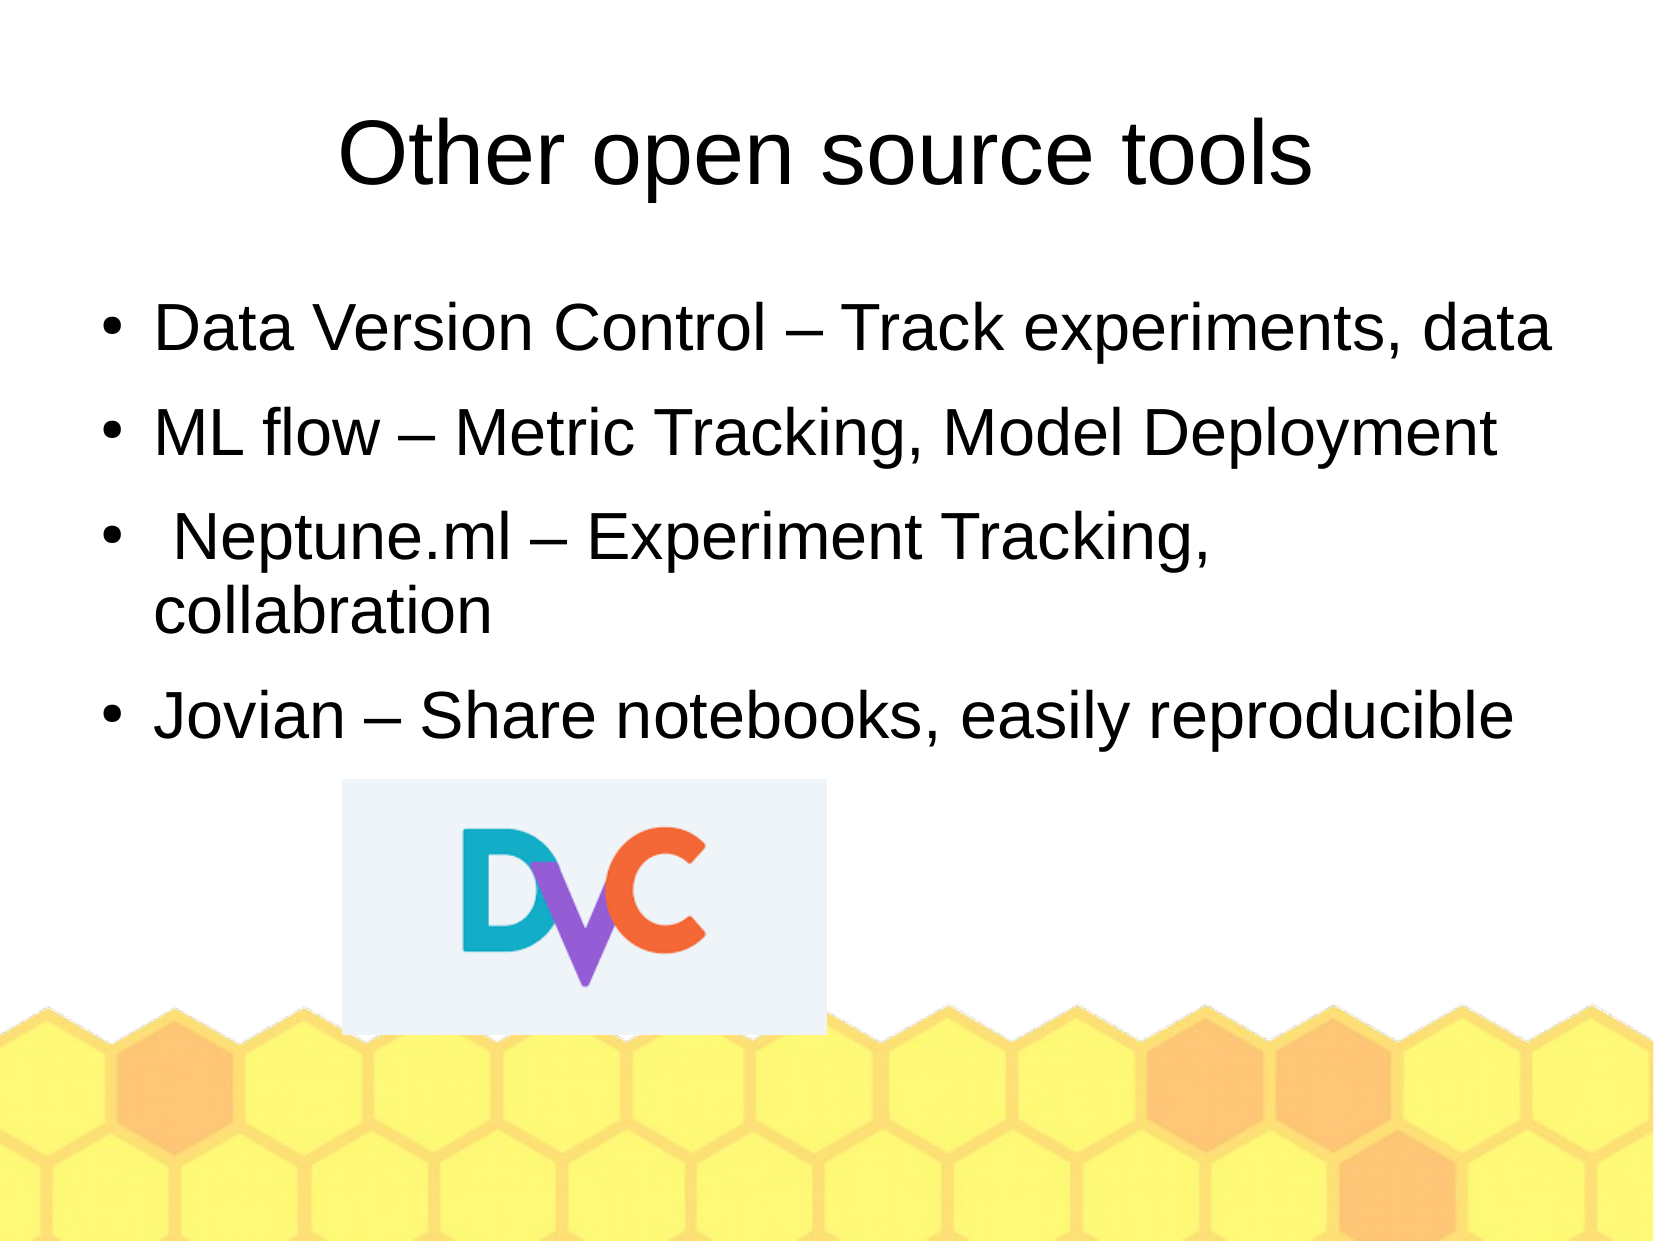

# Other open source tools
Data Version Control – Track experiments, data
ML flow – Metric Tracking, Model Deployment
 Neptune.ml – Experiment Tracking, collabration
Jovian – Share notebooks, easily reproducible